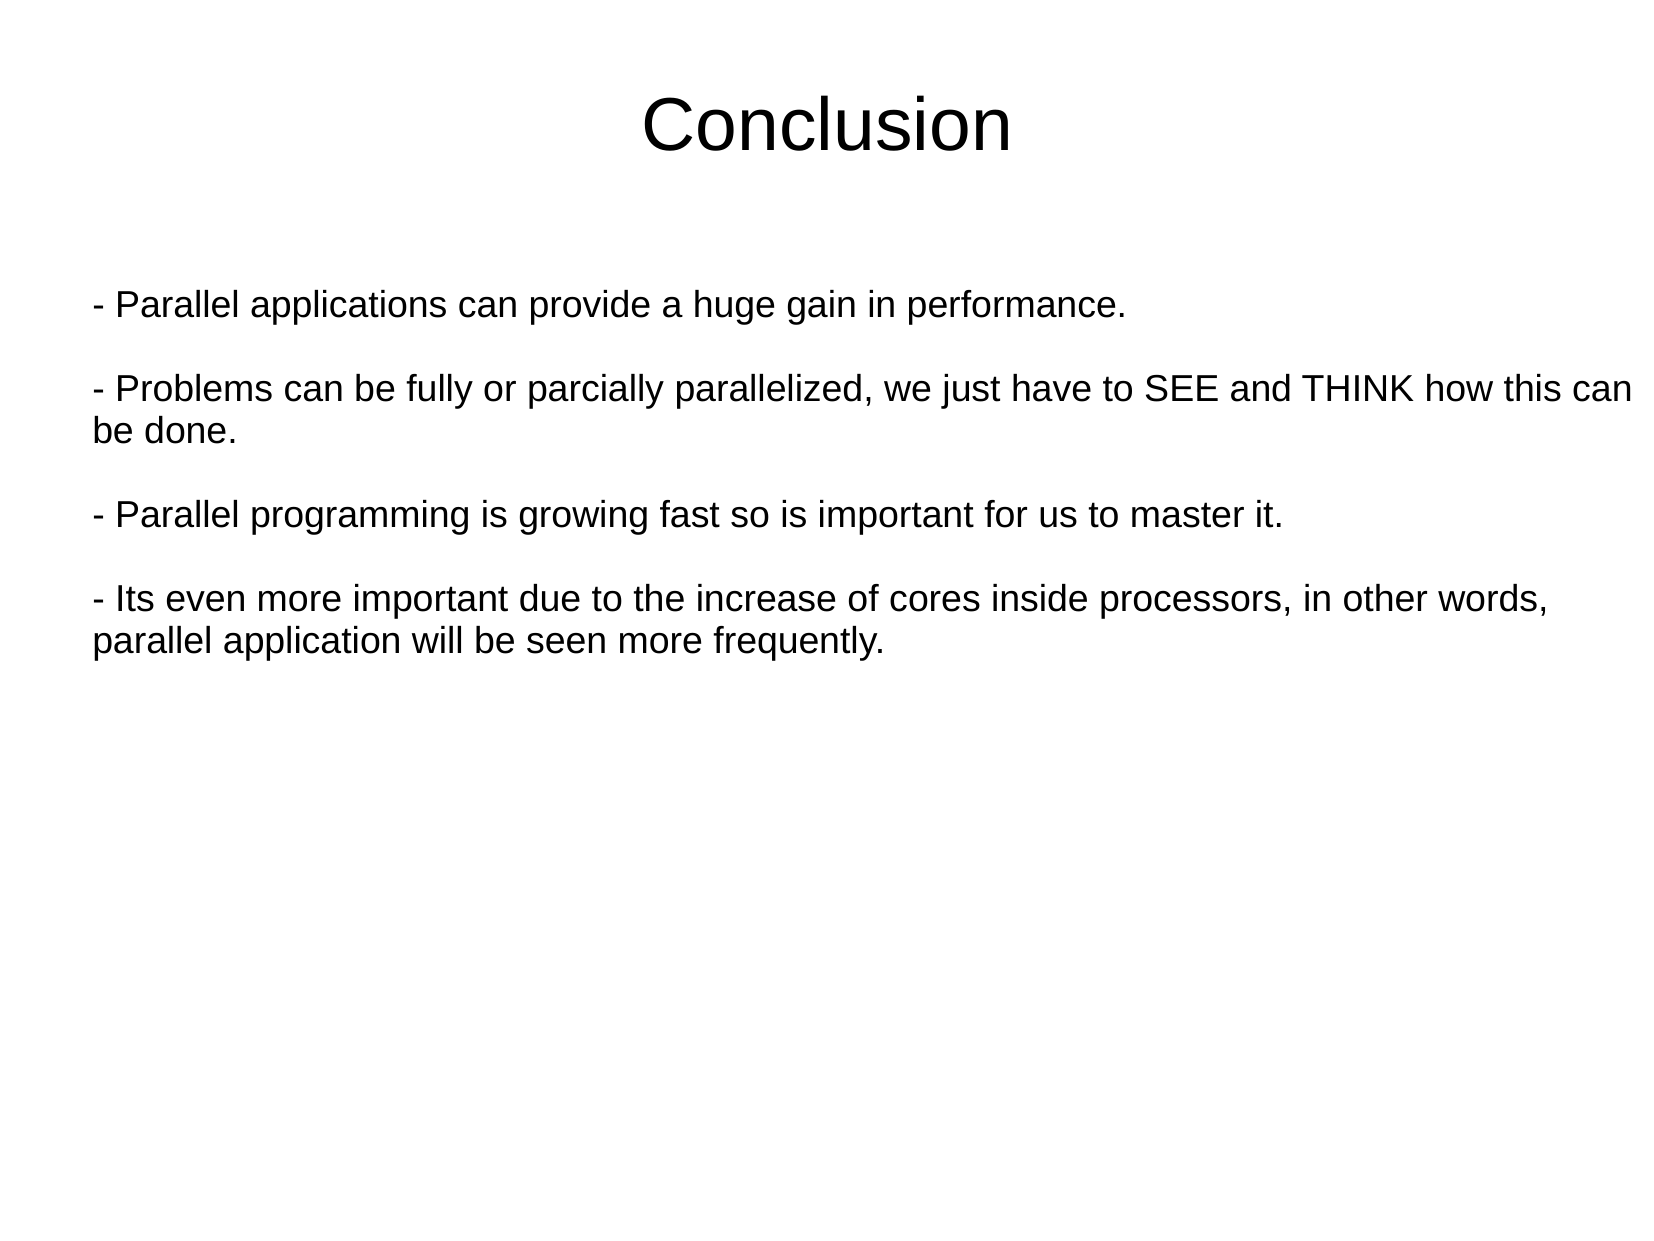

Conclusion
	- Parallel applications can provide a huge gain in performance.
	- Problems can be fully or parcially parallelized, we just have to SEE and THINK how this can 	be done.
	- Parallel programming is growing fast so is important for us to master it.
	- Its even more important due to the increase of cores inside processors, in other words, 		parallel application will be seen more frequently.